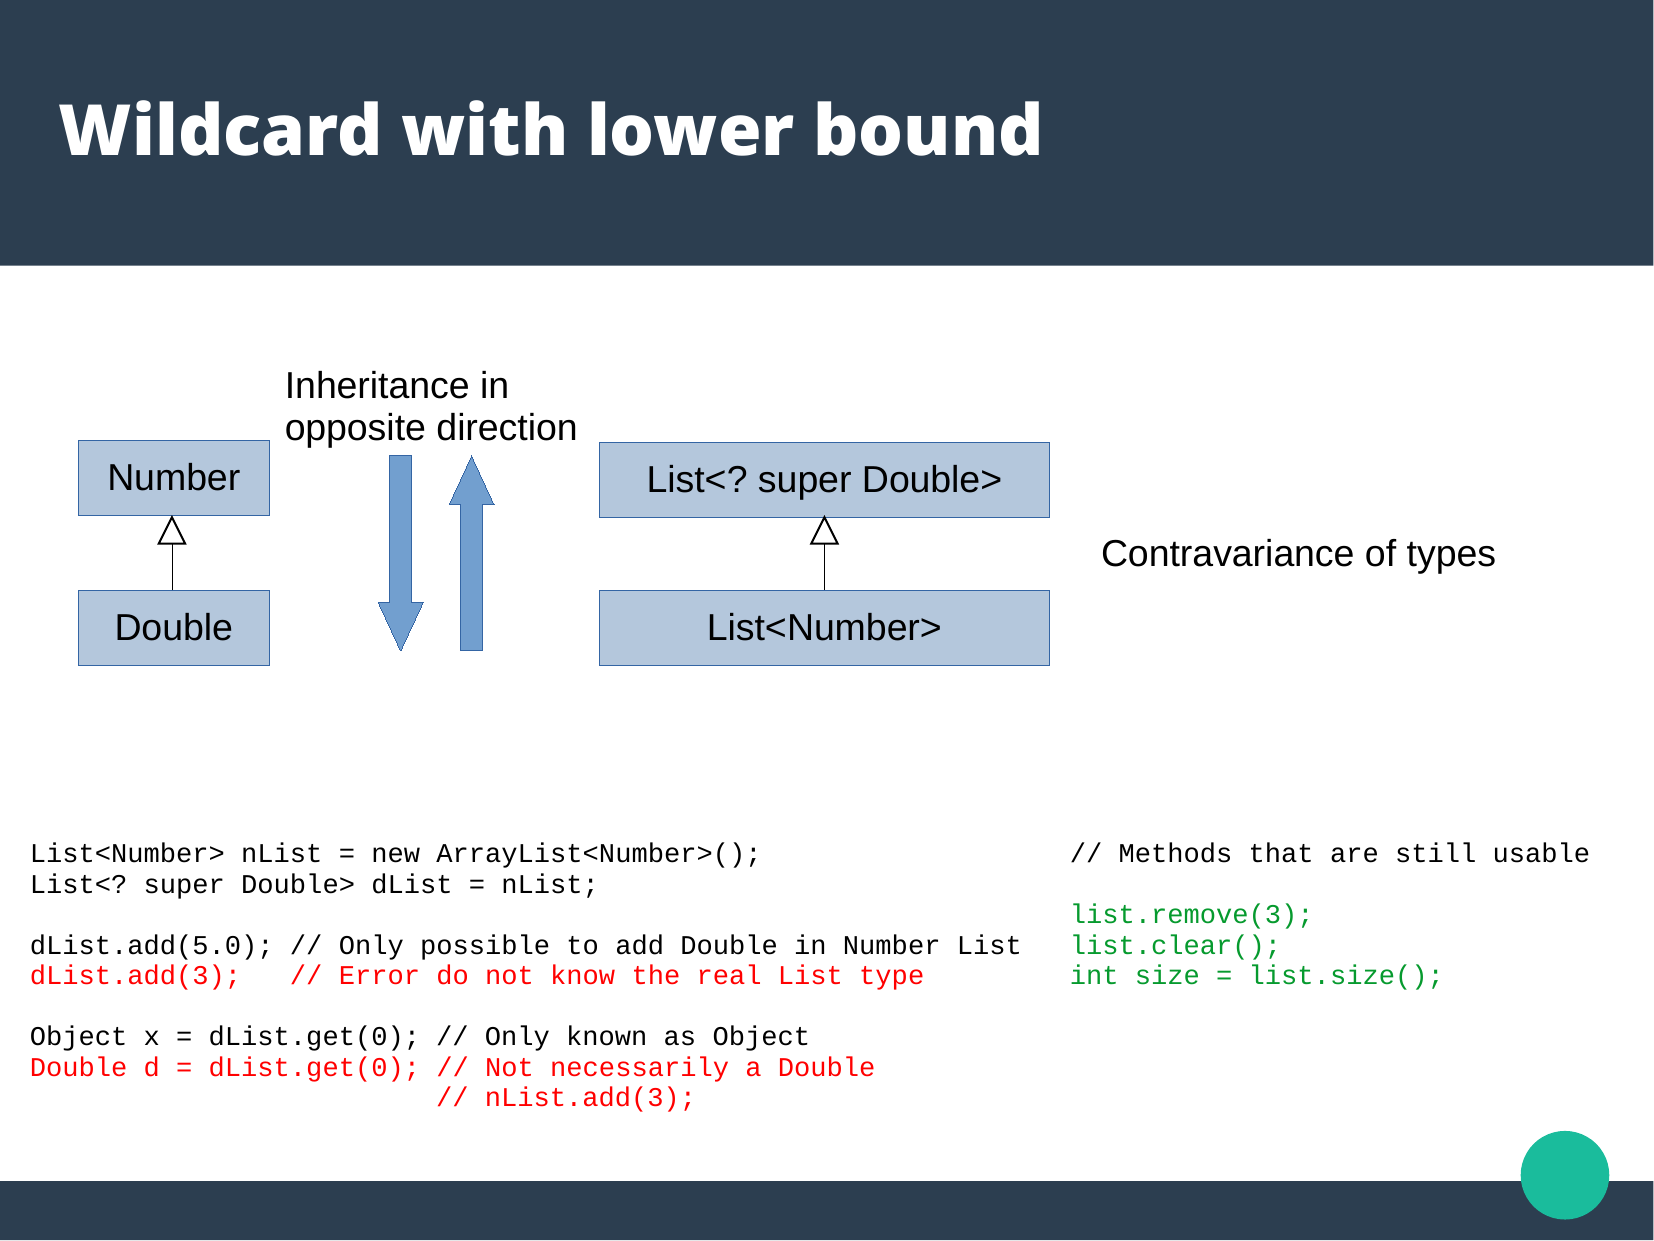

# Wildcard with lower bound
Inheritance in opposite direction
Number
List<? super Double>
Contravariance of types
List<Number>
Double
List<Number> nList = new ArrayList<Number>();
List<? super Double> dList = nList;
dList.add(5.0); // Only possible to add Double in Number List
dList.add(3); // Error do not know the real List type
Object x = dList.get(0); // Only known as Object
Double d = dList.get(0); // Not necessarily a Double
 // nList.add(3);
// Methods that are still usable
list.remove(3);
list.clear();
int size = list.size();